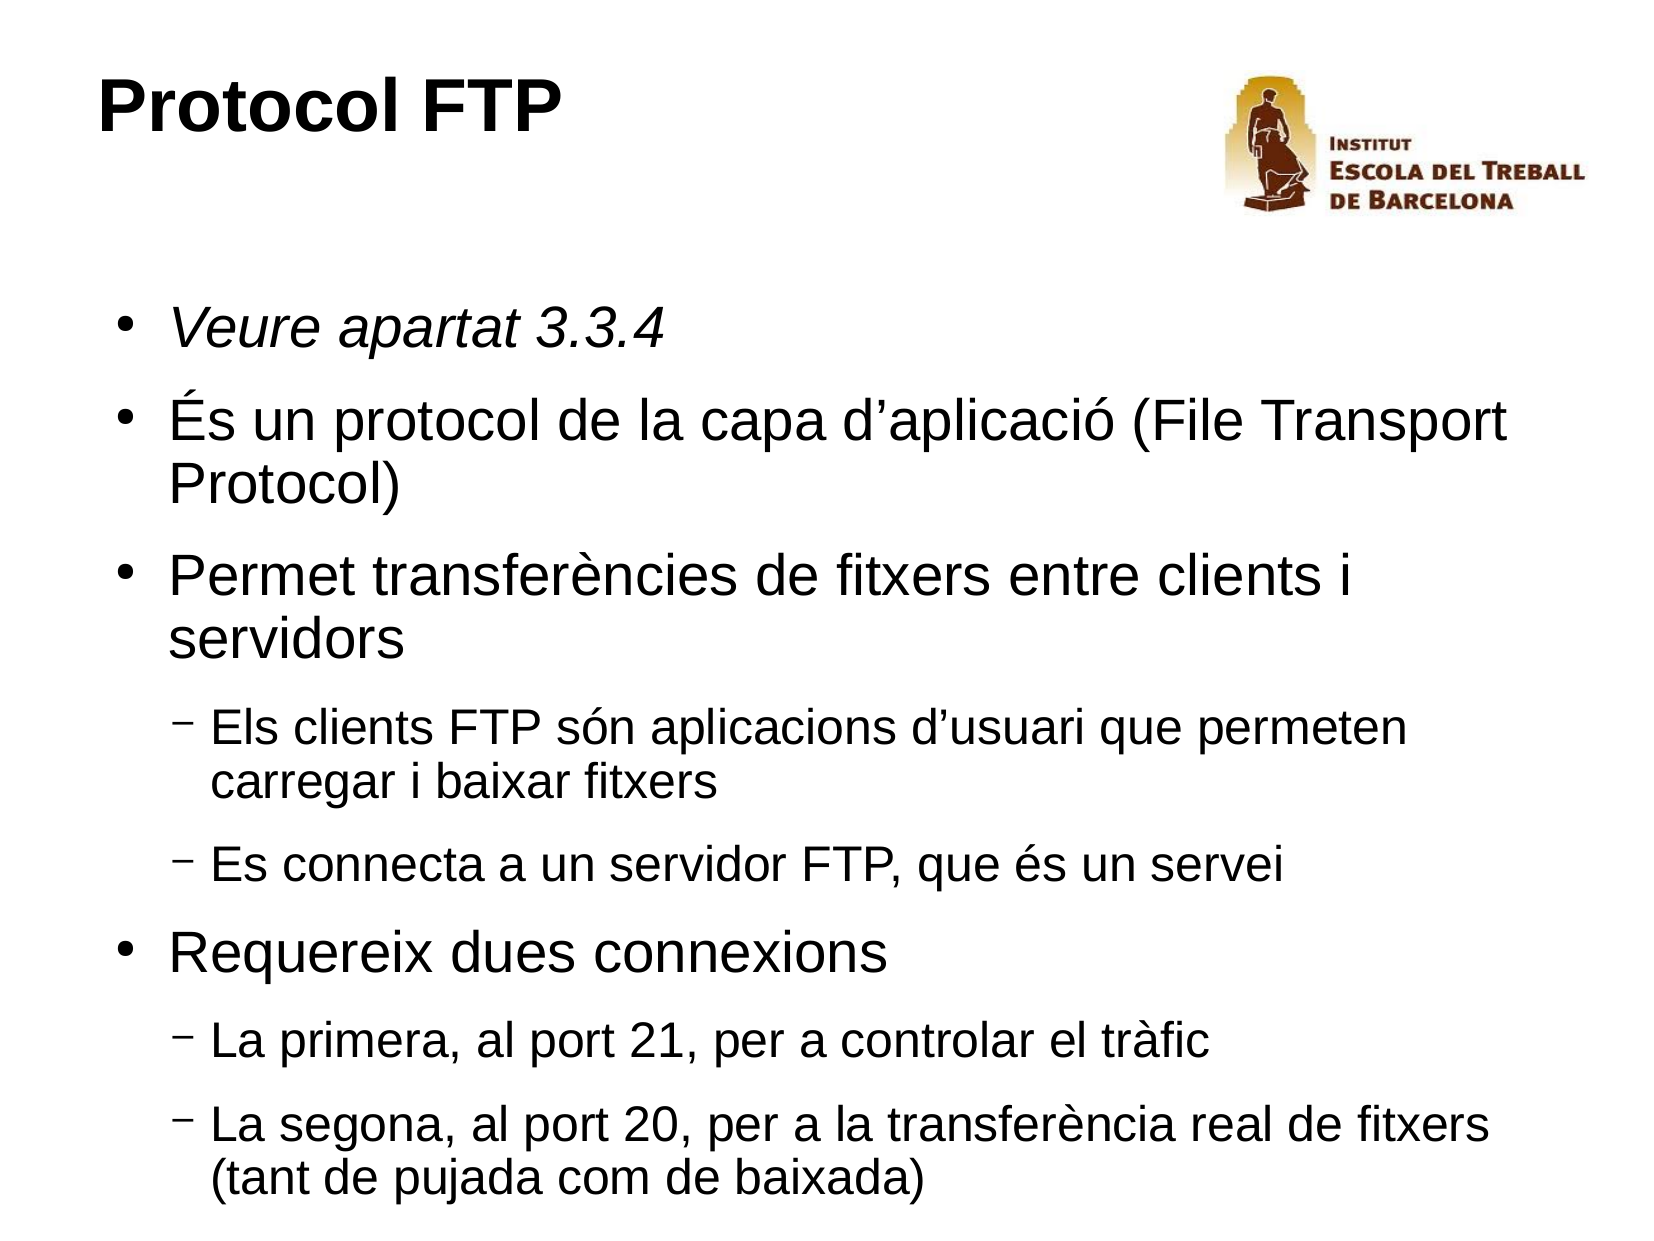

# Protocol FTP
Veure apartat 3.3.4
És un protocol de la capa d’aplicació (File Transport Protocol)
Permet transferències de fitxers entre clients i servidors
Els clients FTP són aplicacions d’usuari que permeten carregar i baixar fitxers
Es connecta a un servidor FTP, que és un servei
Requereix dues connexions
La primera, al port 21, per a controlar el tràfic
La segona, al port 20, per a la transferència real de fitxers (tant de pujada com de baixada)